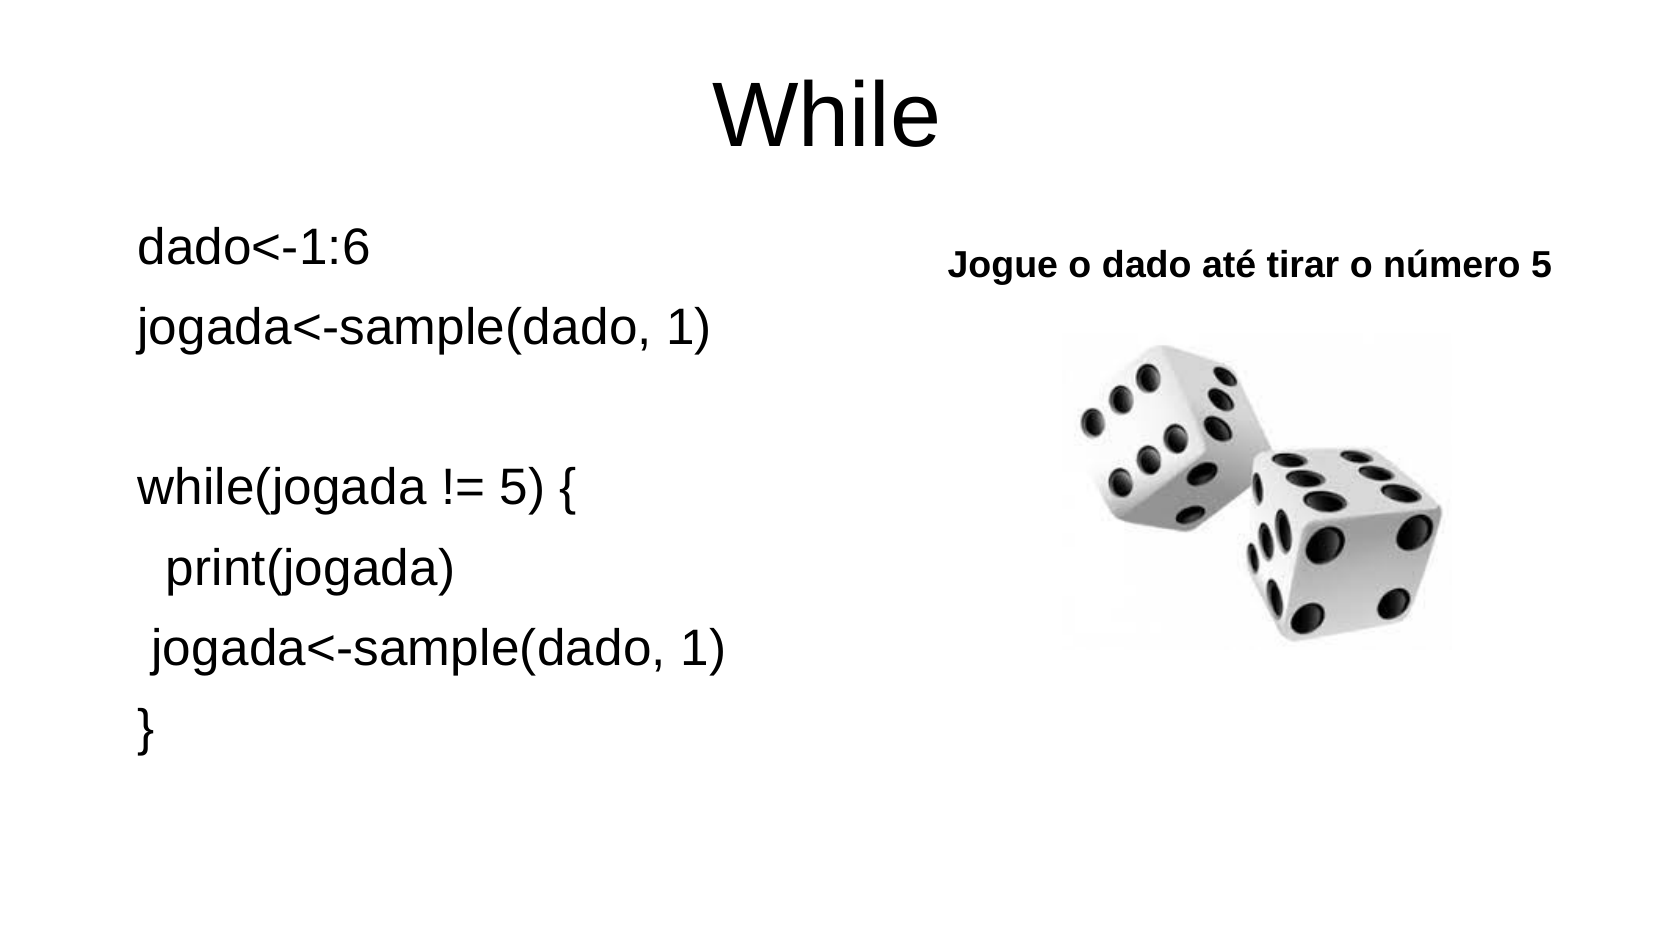

# While
dado<-1:6
jogada<-sample(dado, 1)
while(jogada != 5) {
 print(jogada)
 jogada<-sample(dado, 1)
}
Jogue o dado até tirar o número 5